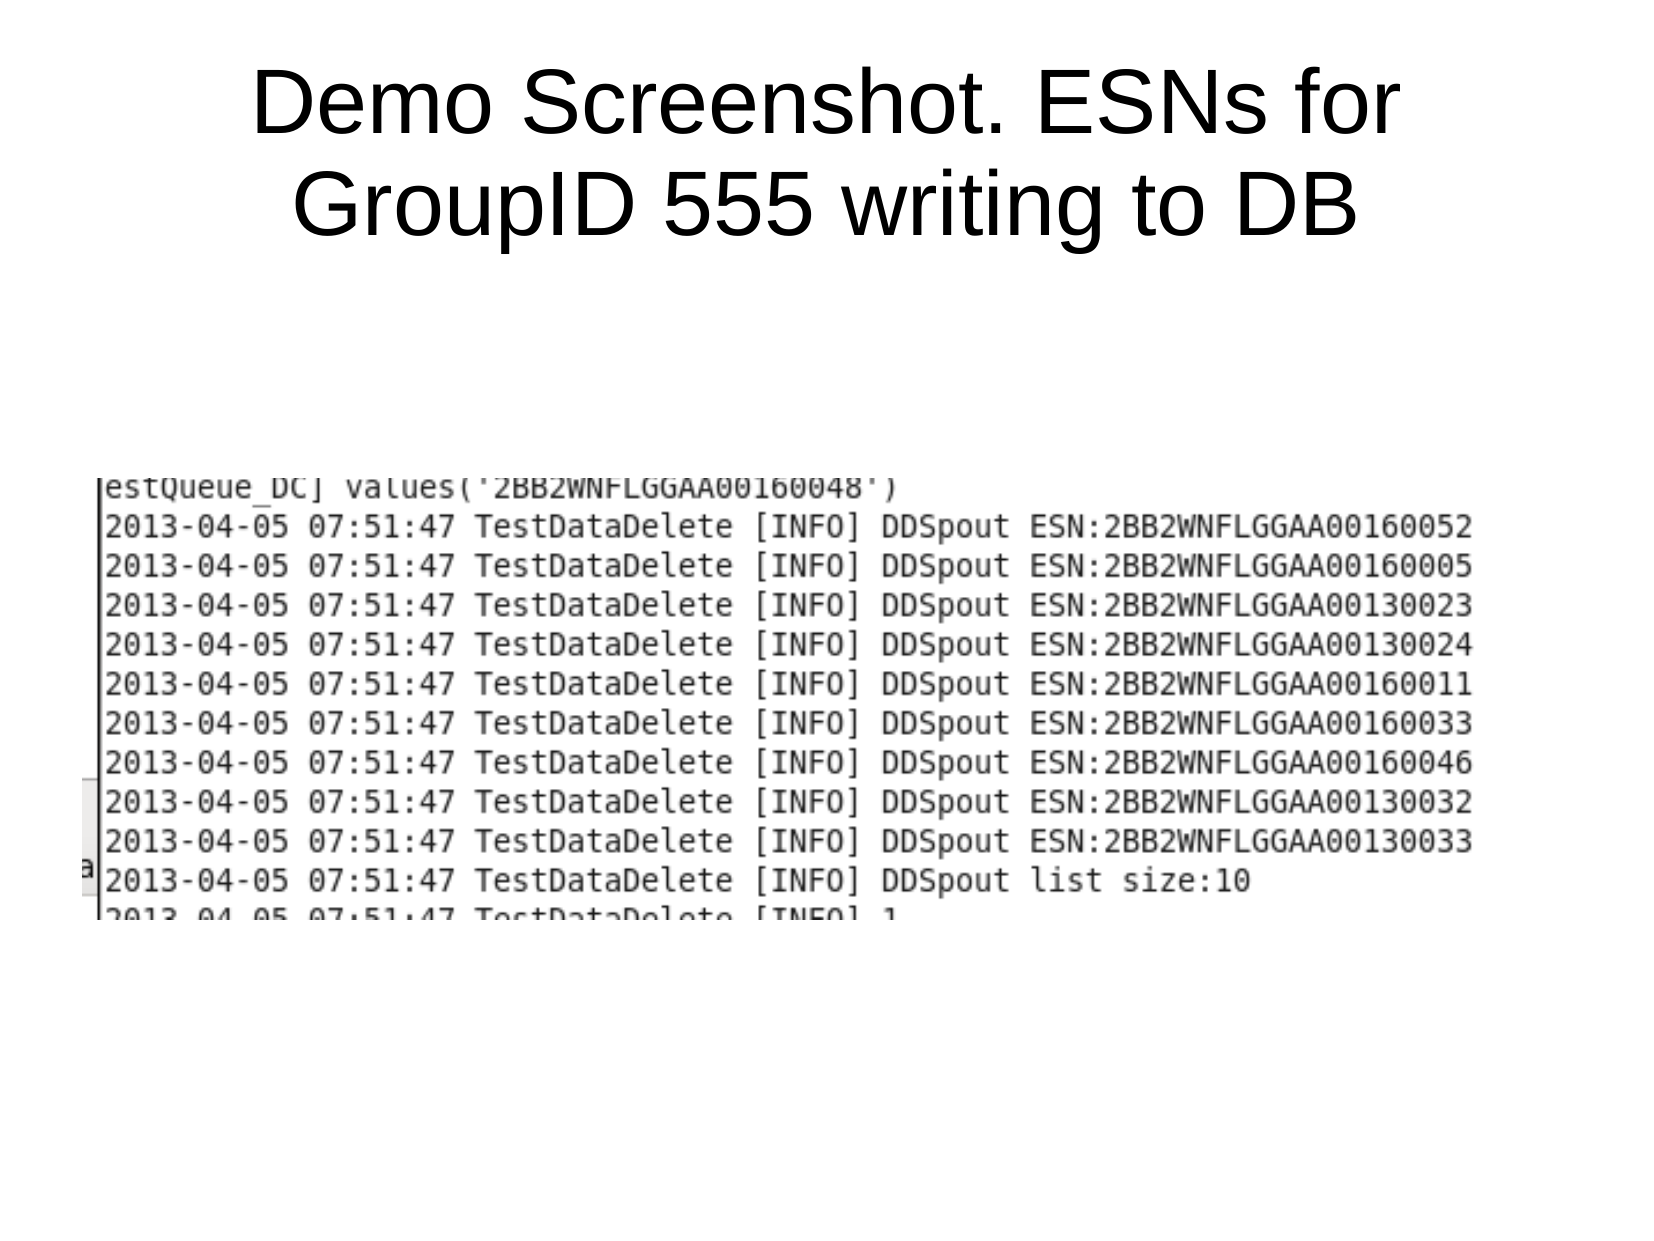

# Demo Screenshot. ESNs for GroupID 555 writing to DB